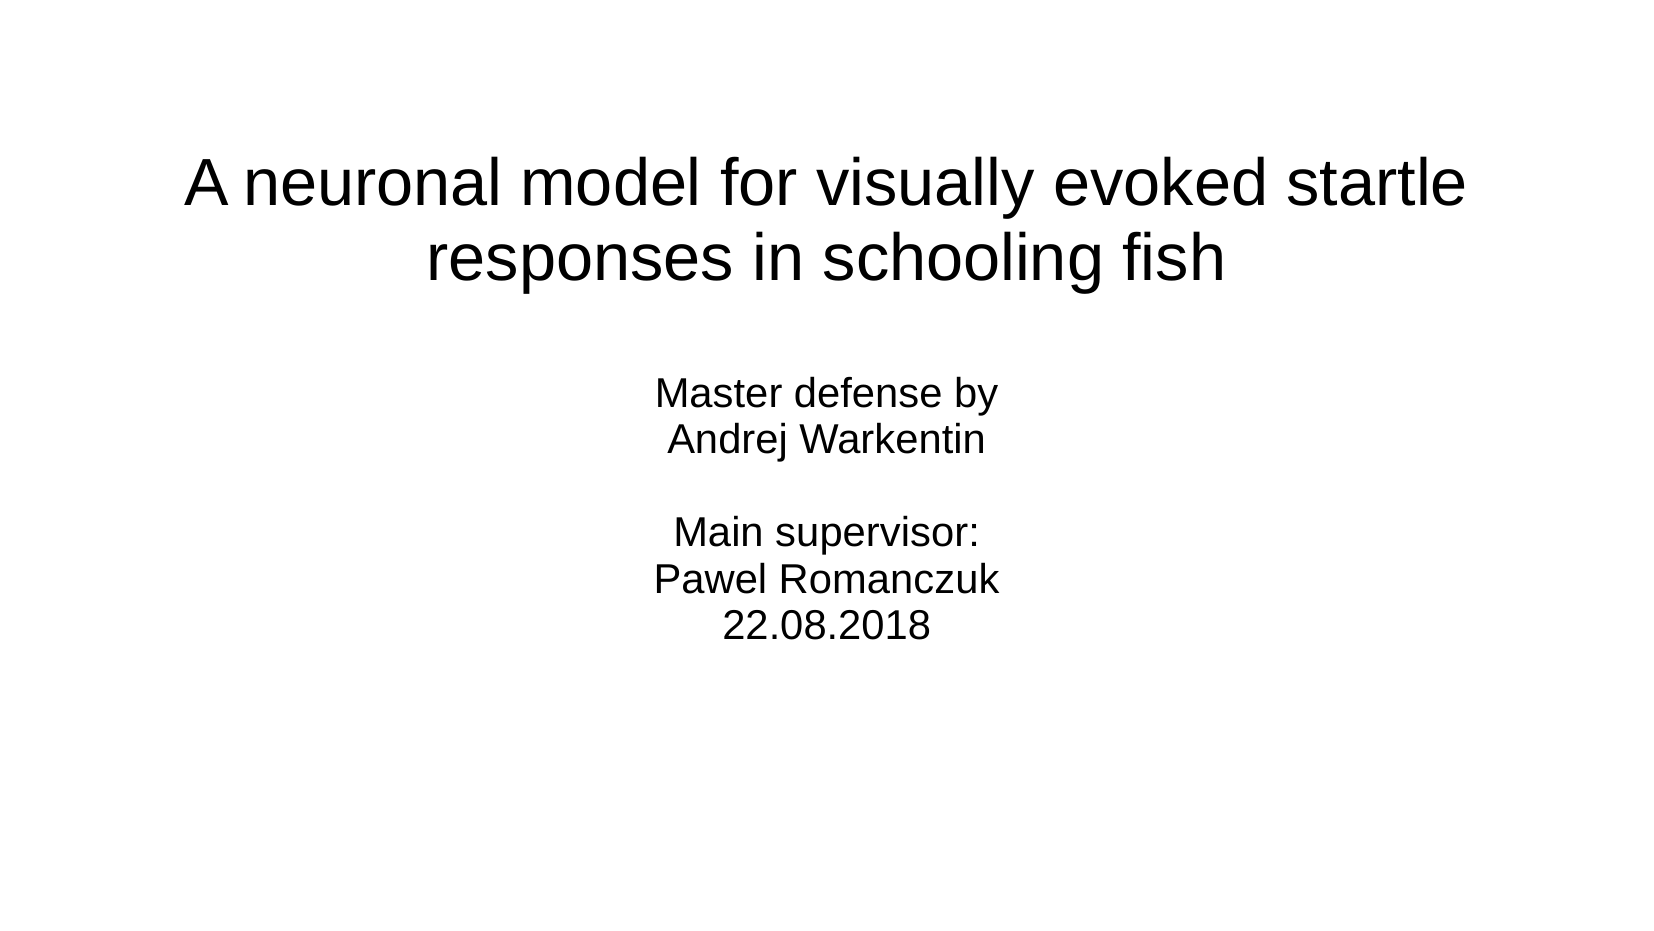

# A neuronal model for visually evoked startle responses in schooling fish
Master defense by
Andrej Warkentin
Main supervisor:
Pawel Romanczuk
22.08.2018